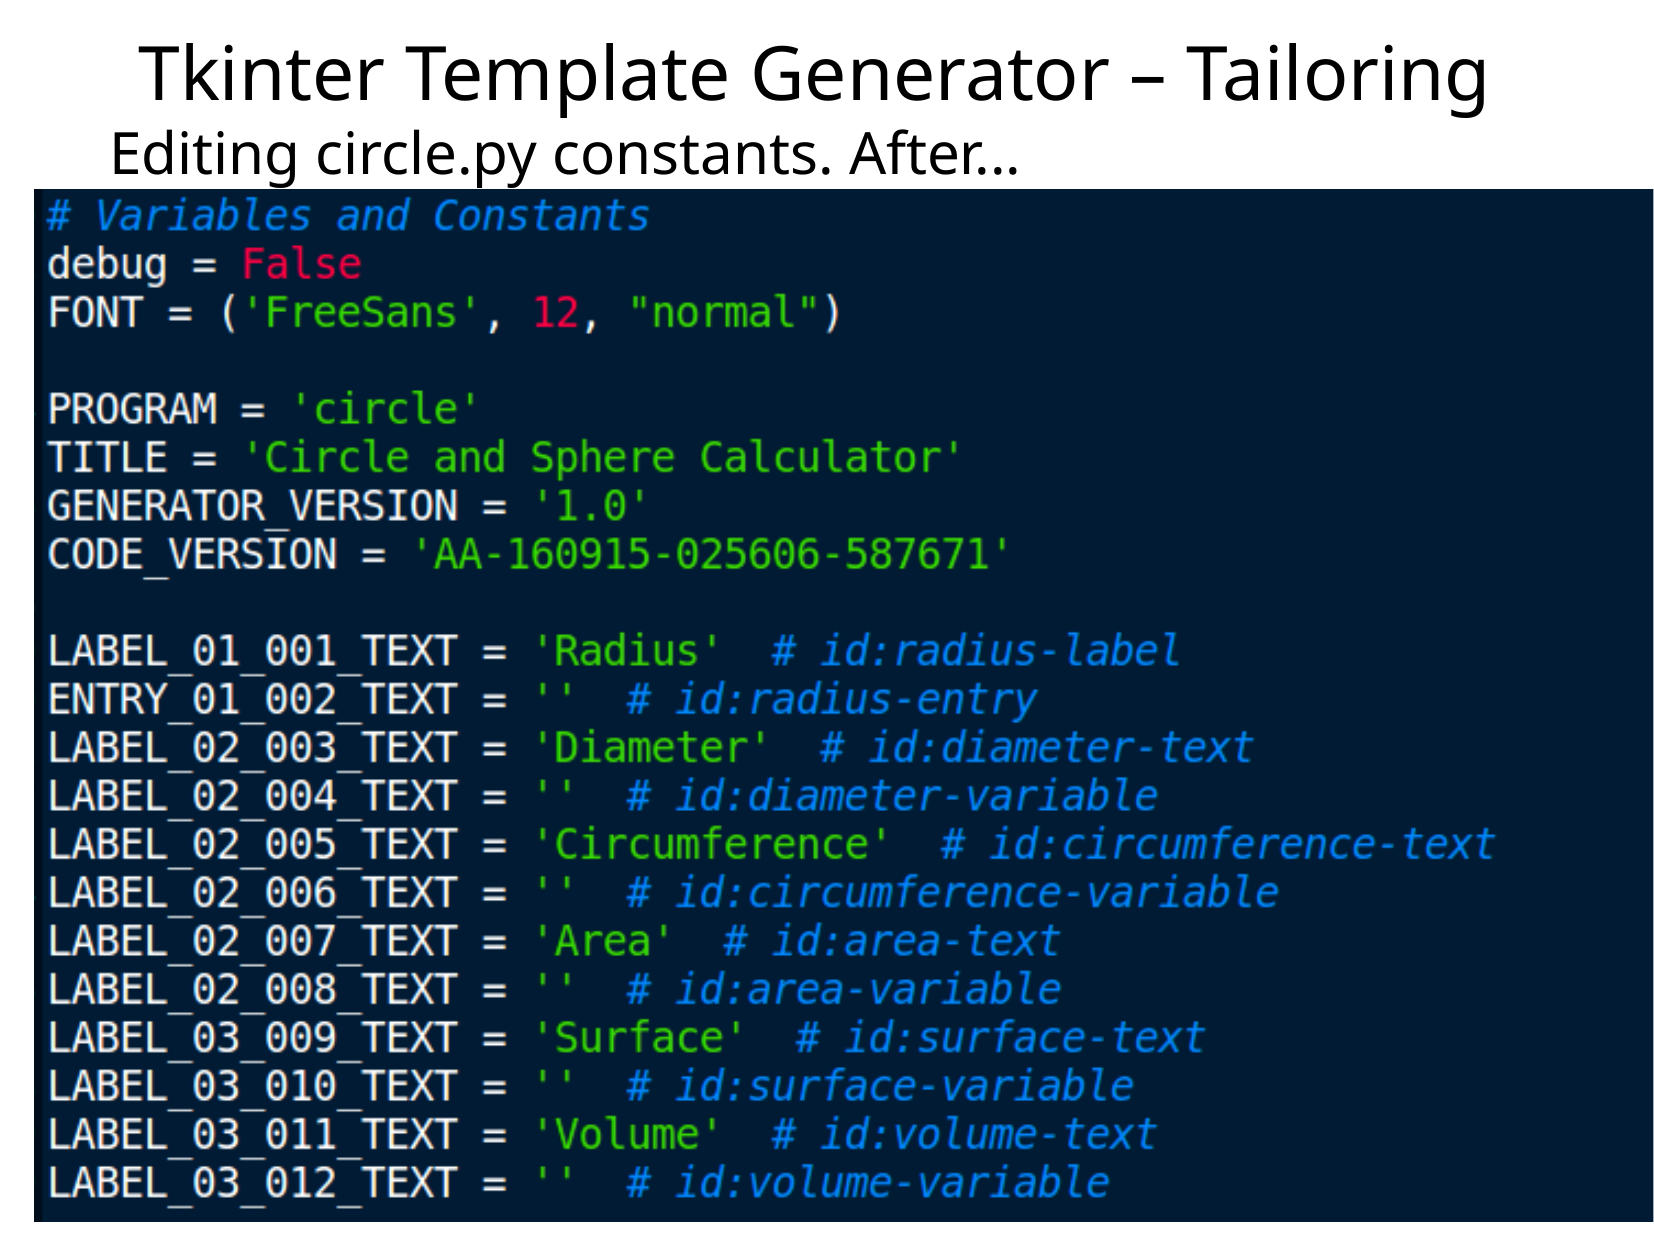

Tkinter Template Generator – Tailoring
# Editing circle.py constants. After...